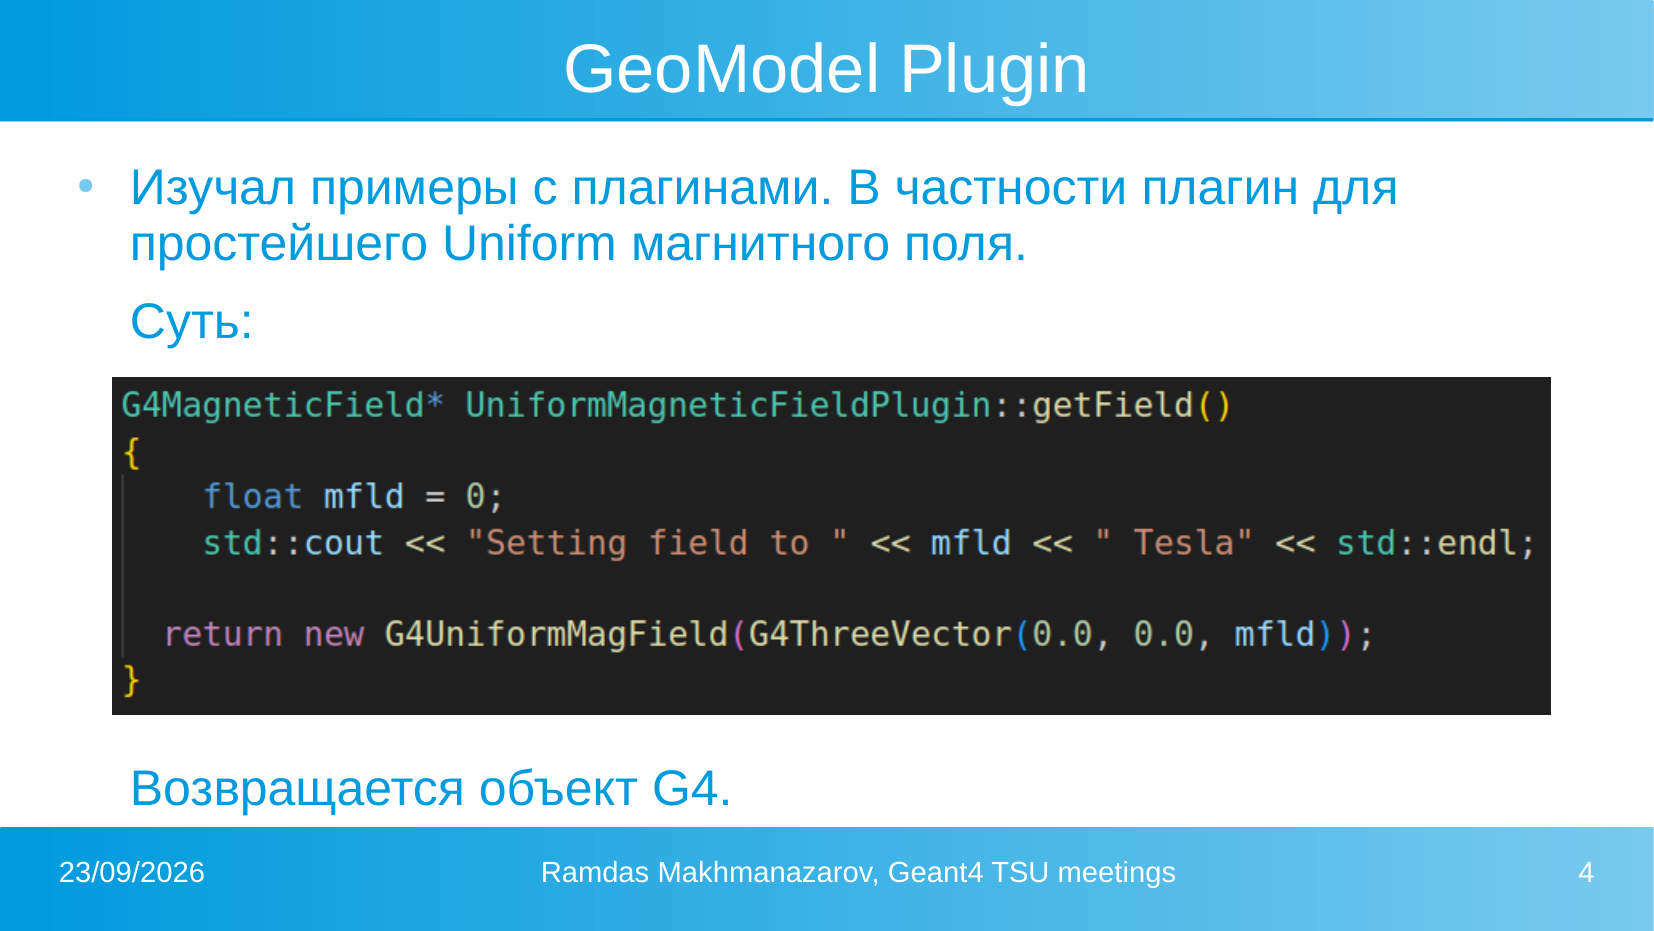

# GeoModel Plugin
Изучал примеры с плагинами. В частности плагин для простейшего Uniform магнитного поля.
Суть:
Возвращается объект G4.
Ramdas Makhmanazarov, Geant4 TSU meetings
4